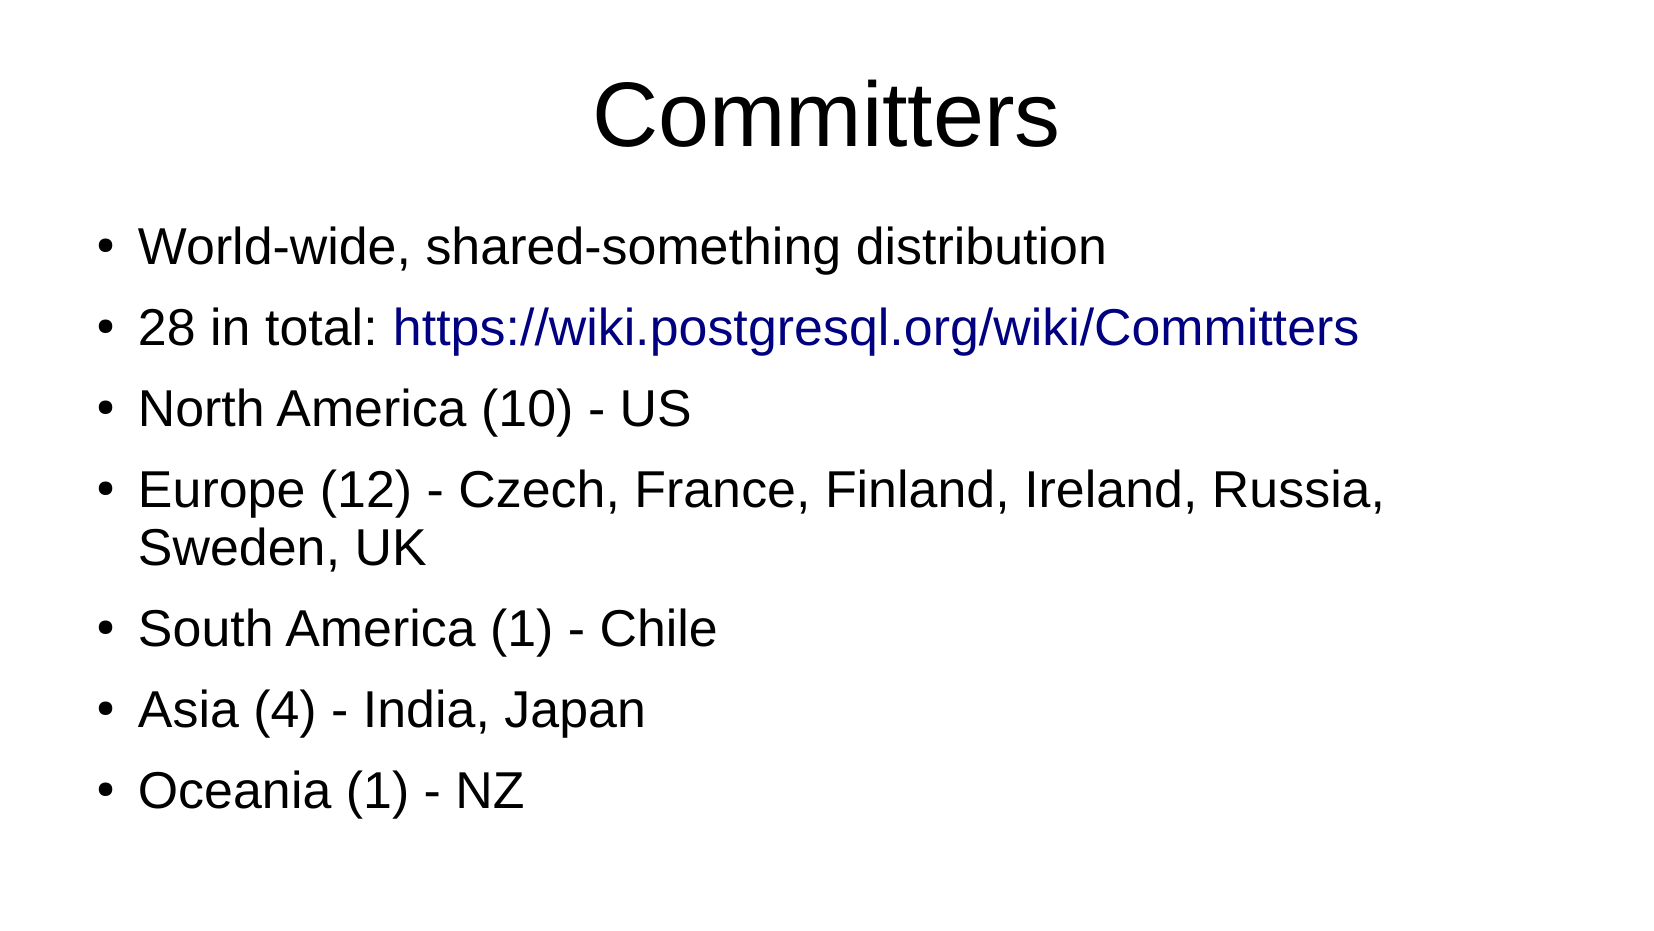

# Committers
World-wide, shared-something distribution
28 in total: https://wiki.postgresql.org/wiki/Committers
North America (10) - US
Europe (12) - Czech, France, Finland, Ireland, Russia, Sweden, UK
South America (1) - Chile
Asia (4) - India, Japan
Oceania (1) - NZ